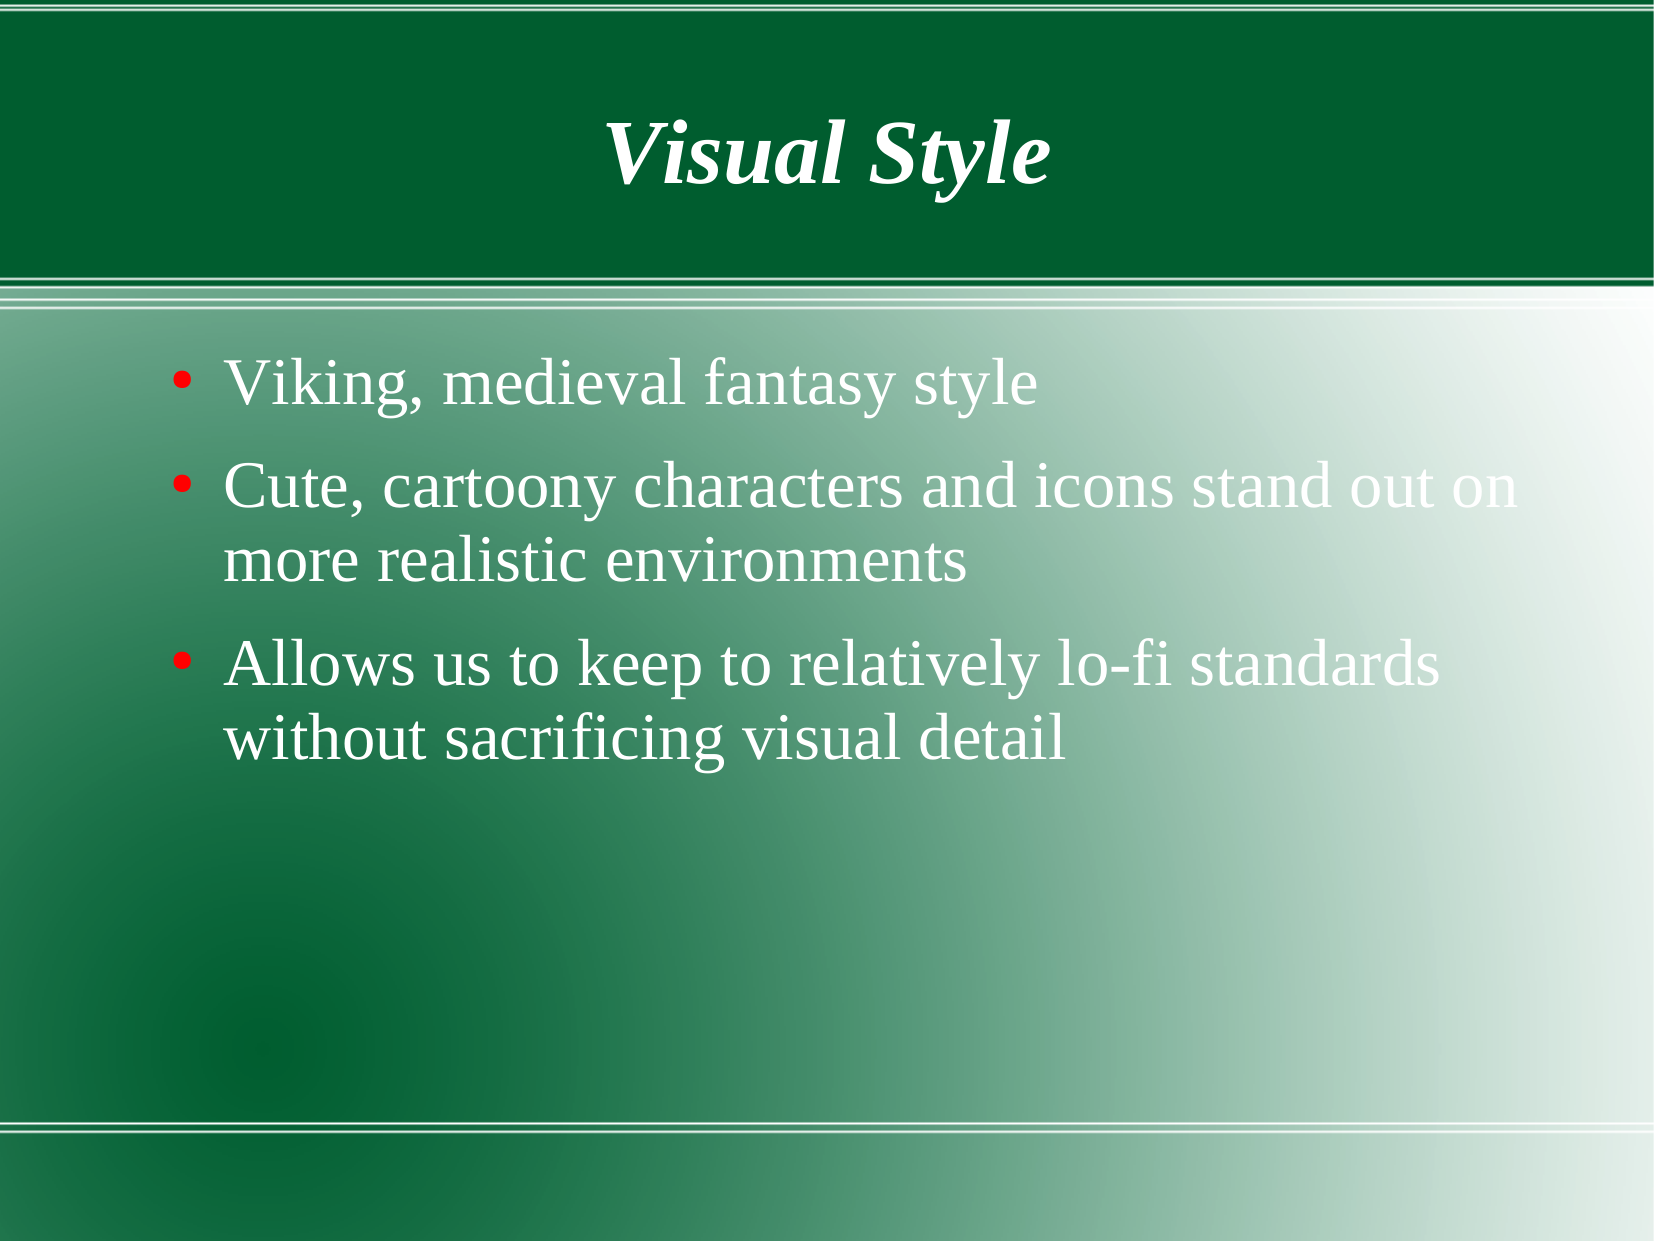

# Visual Style
Viking, medieval fantasy style
Cute, cartoony characters and icons stand out on more realistic environments
Allows us to keep to relatively lo-fi standards without sacrificing visual detail